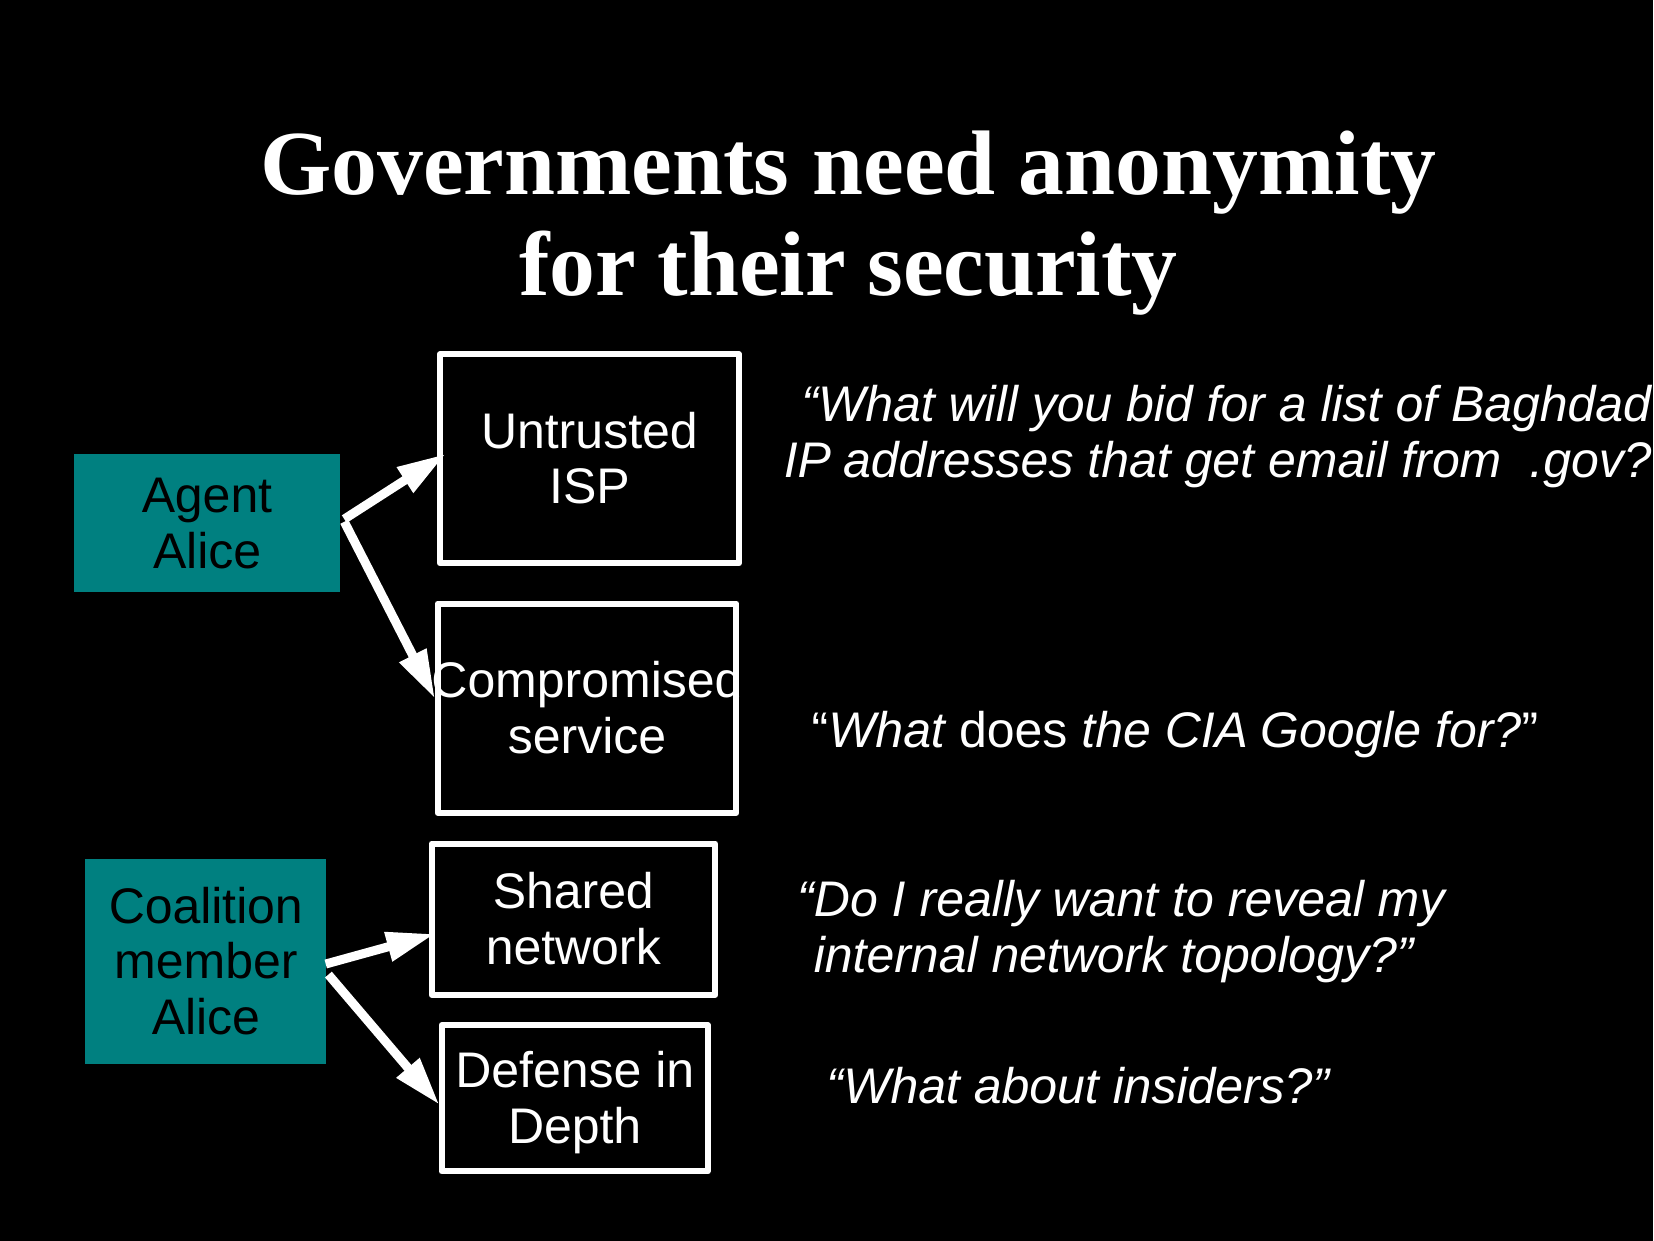

# Governments need anonymity for their security
Untrusted
ISP
“What will you bid for a list of Baghdad
IP addresses that get email from .gov?”
Agent
Alice
Compromised
service
“What does the CIA Google for?”
Shared
network
Coalition
member
Alice
“Do I really want to reveal my
internal network topology?”
Defense in
Depth
 “What about insiders?”